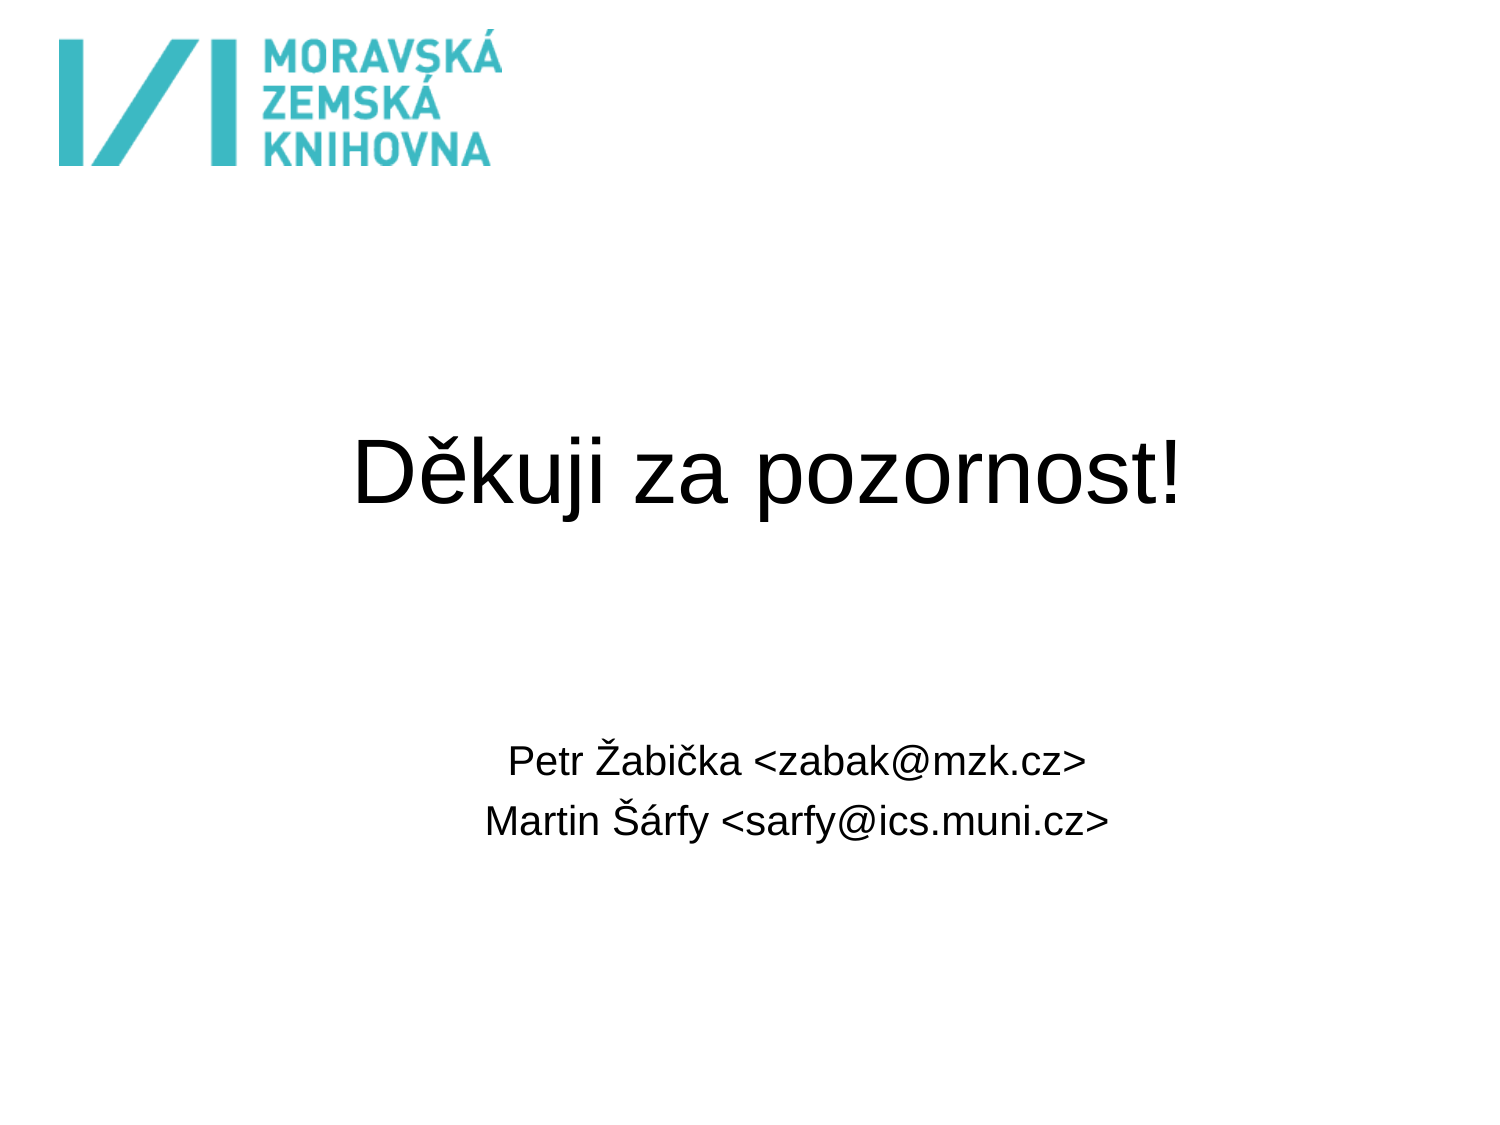

Děkuji za pozornost!
Petr Žabička <zabak@mzk.cz>
Martin Šárfy <sarfy@ics.muni.cz>